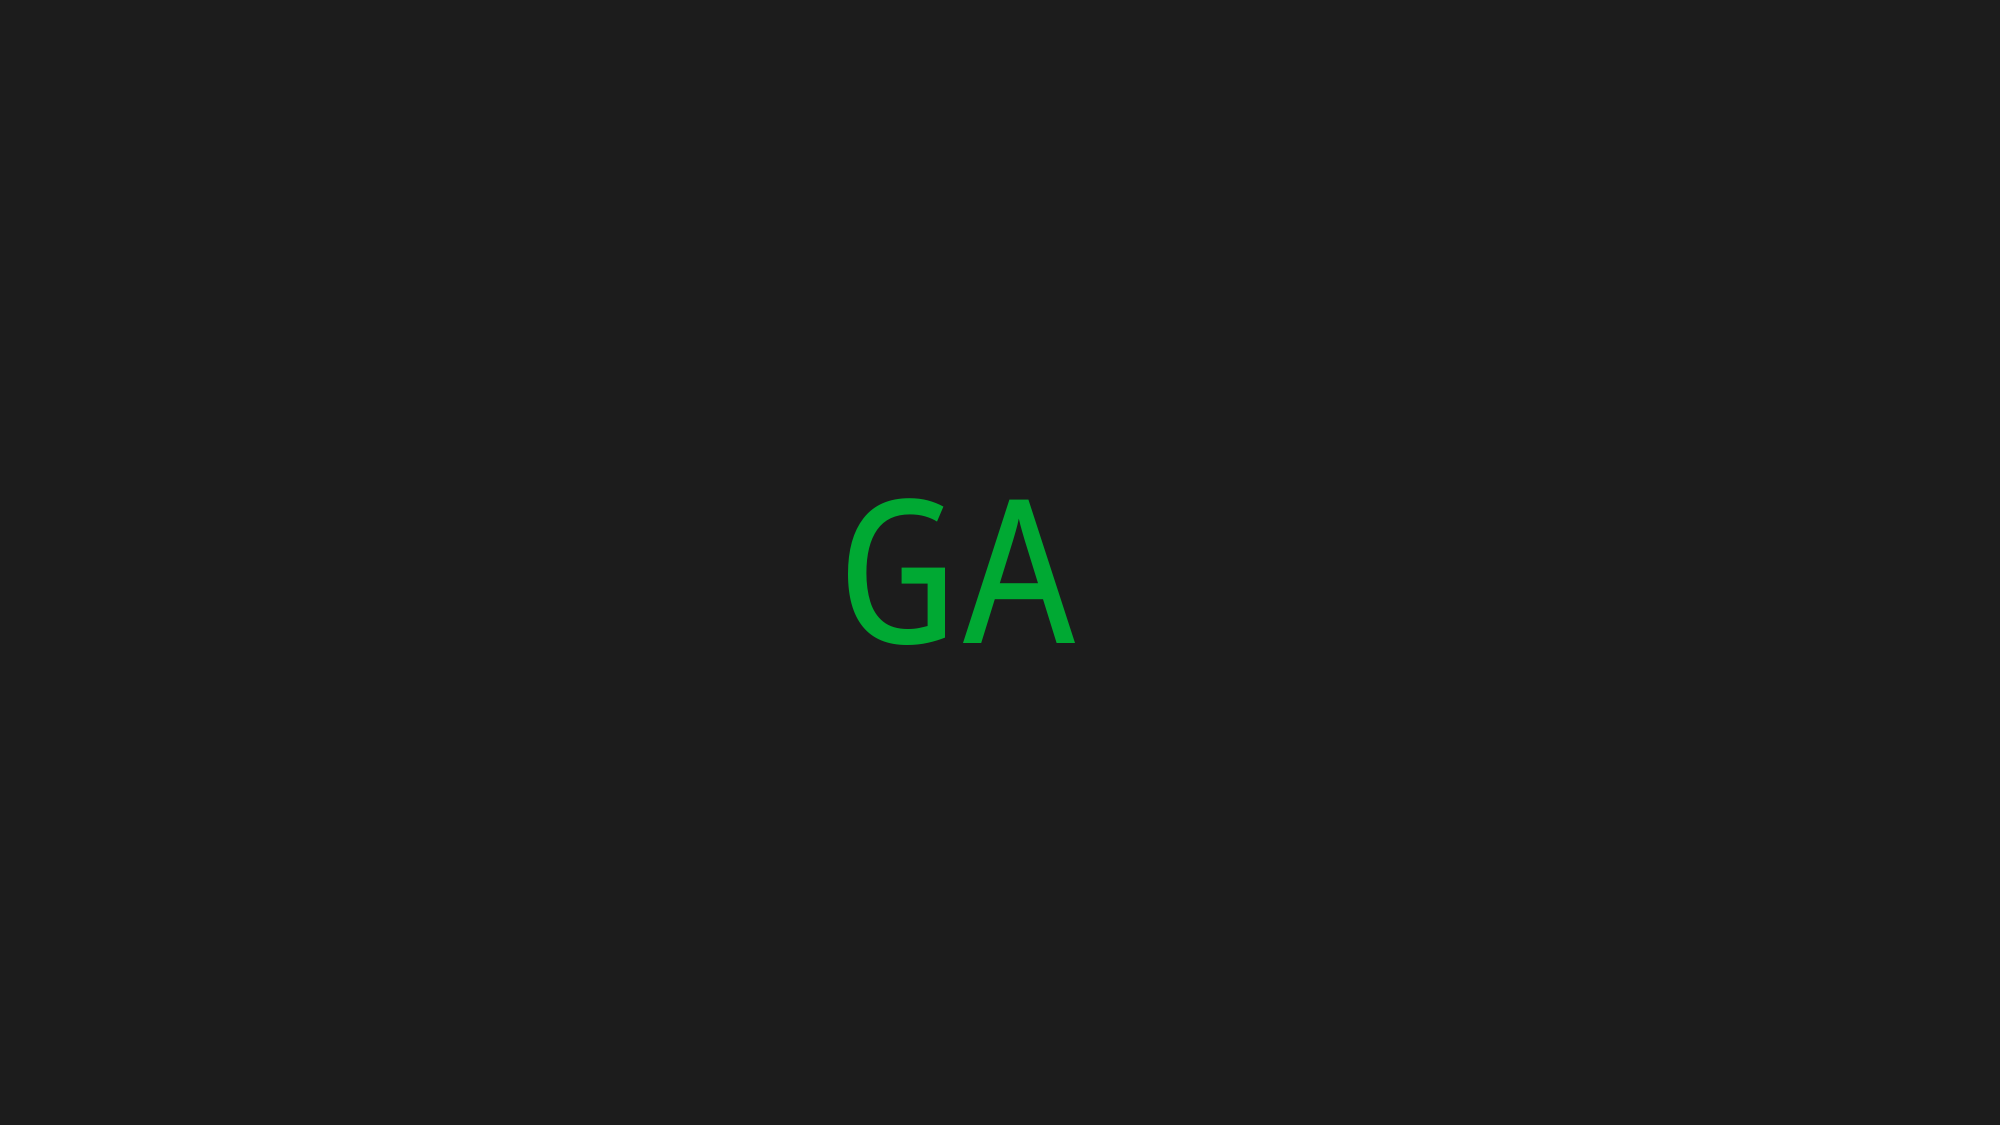

GA
[# Alexandre Mascarenhas - University of Tsukuba 2022]
2